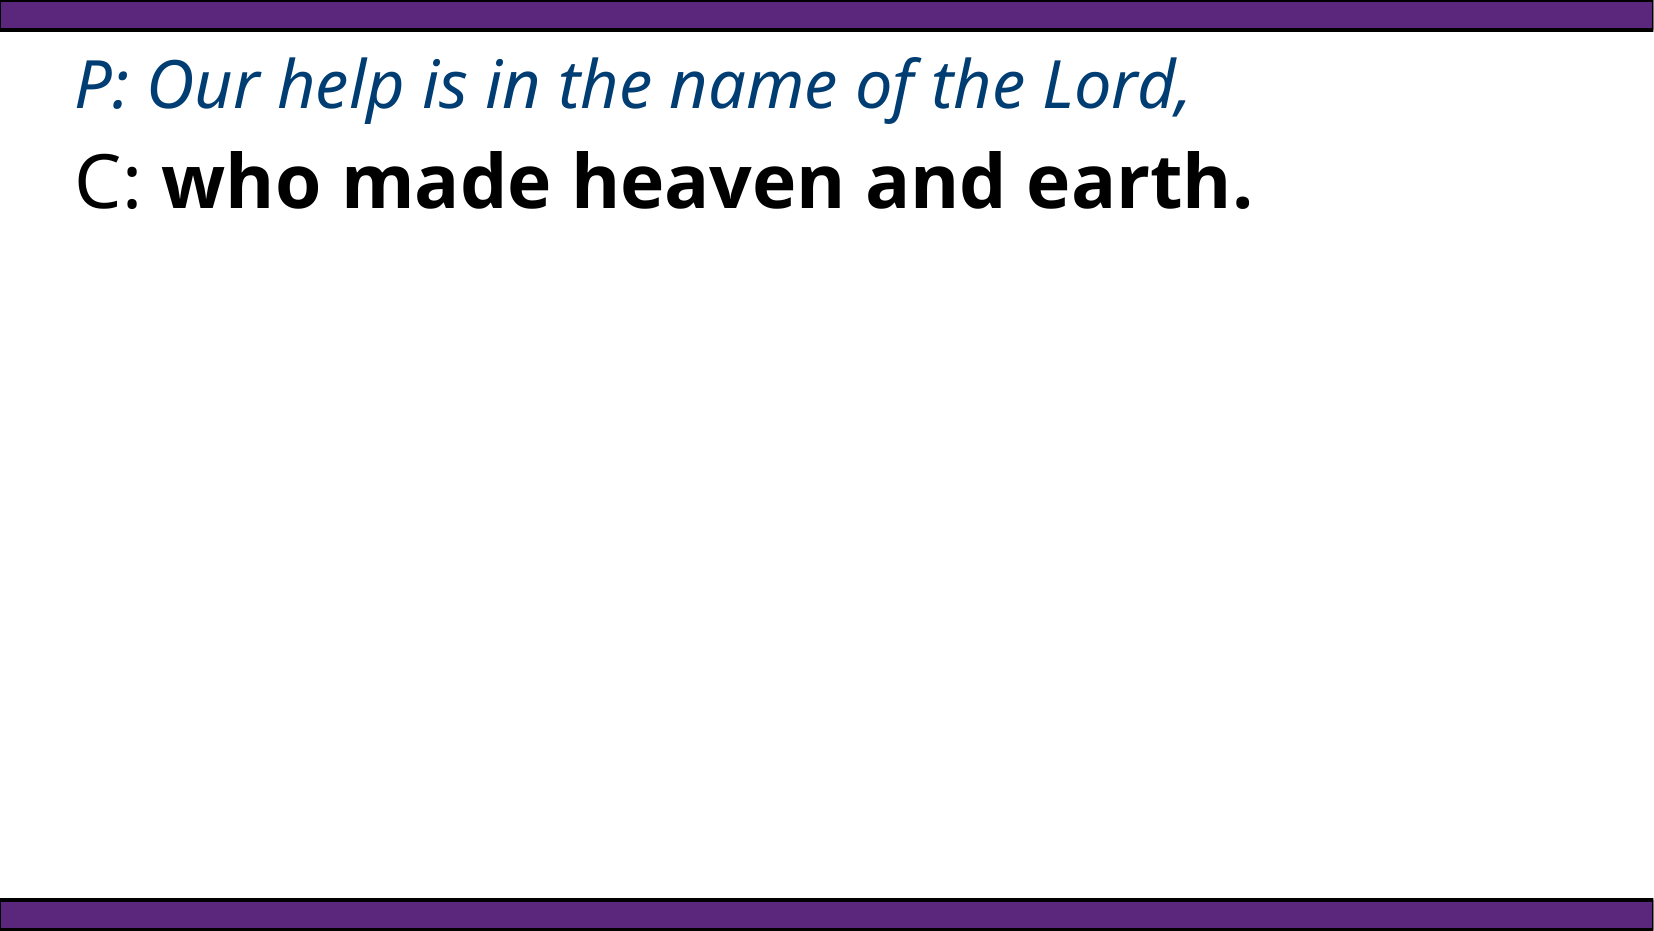

P: Our help is in the name of the Lord,
C: who made heaven and earth.